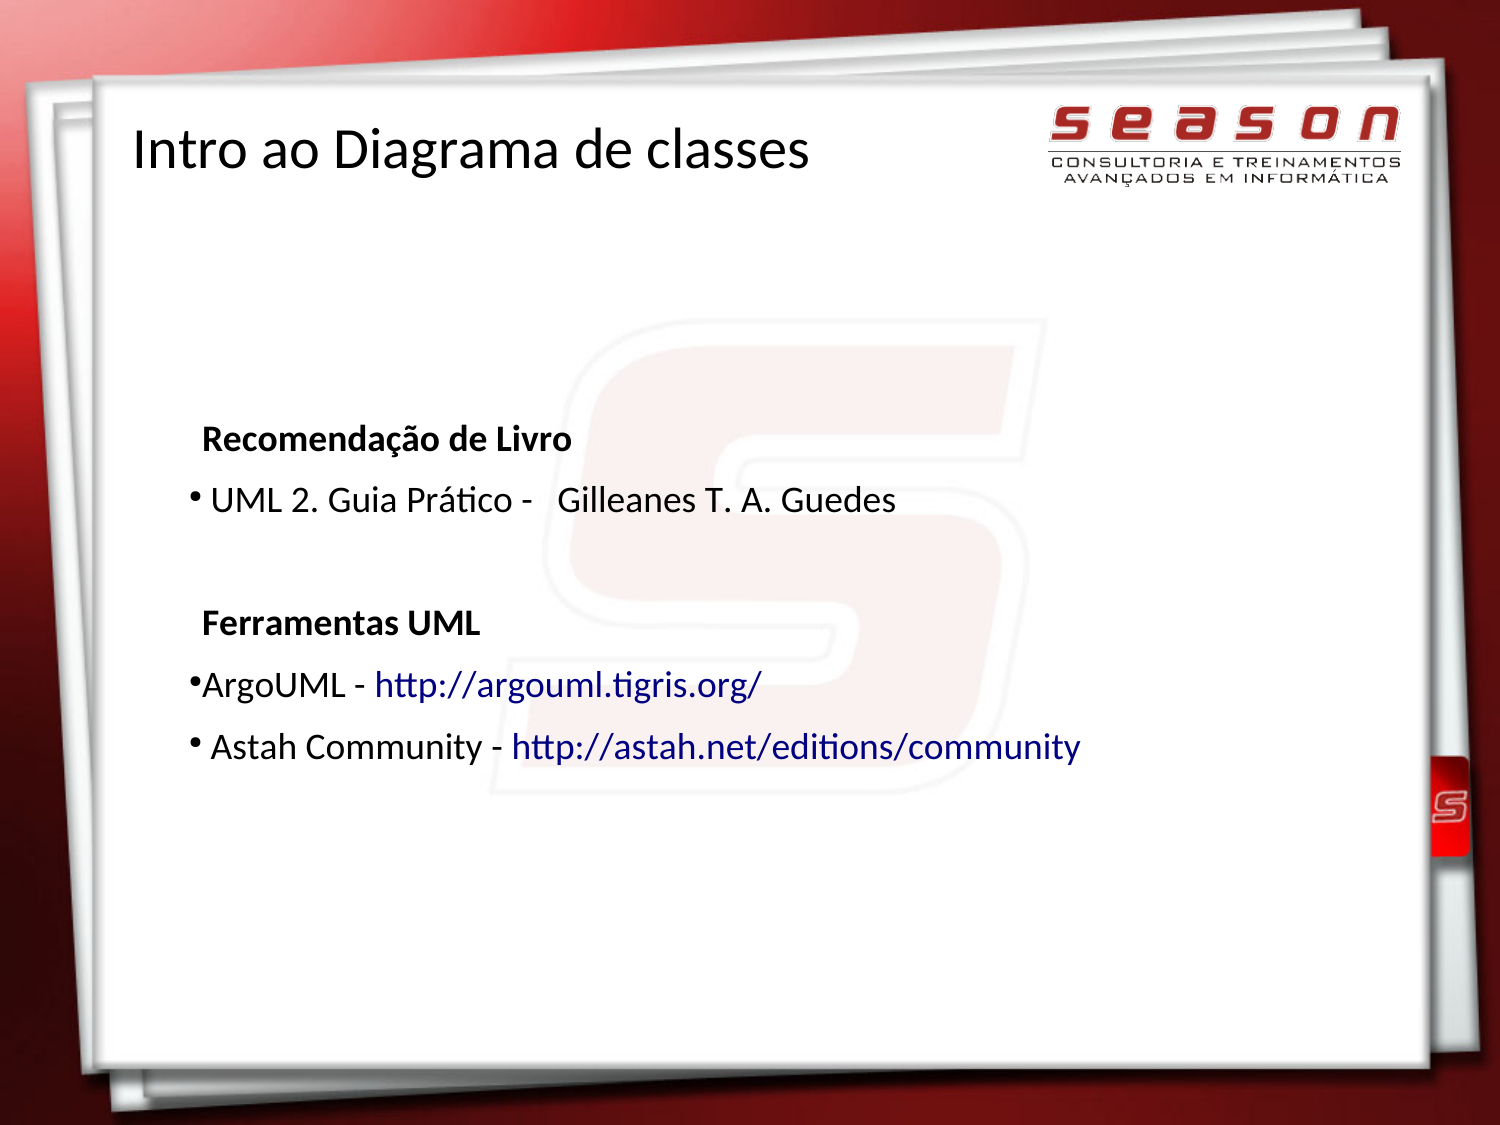

# Intro ao Diagrama de classes
Recomendação de Livro
 UML 2. Guia Prático - 	Gilleanes T. A. Guedes
Ferramentas UML
ArgoUML - http://argouml.tigris.org/
 Astah Community - http://astah.net/editions/community